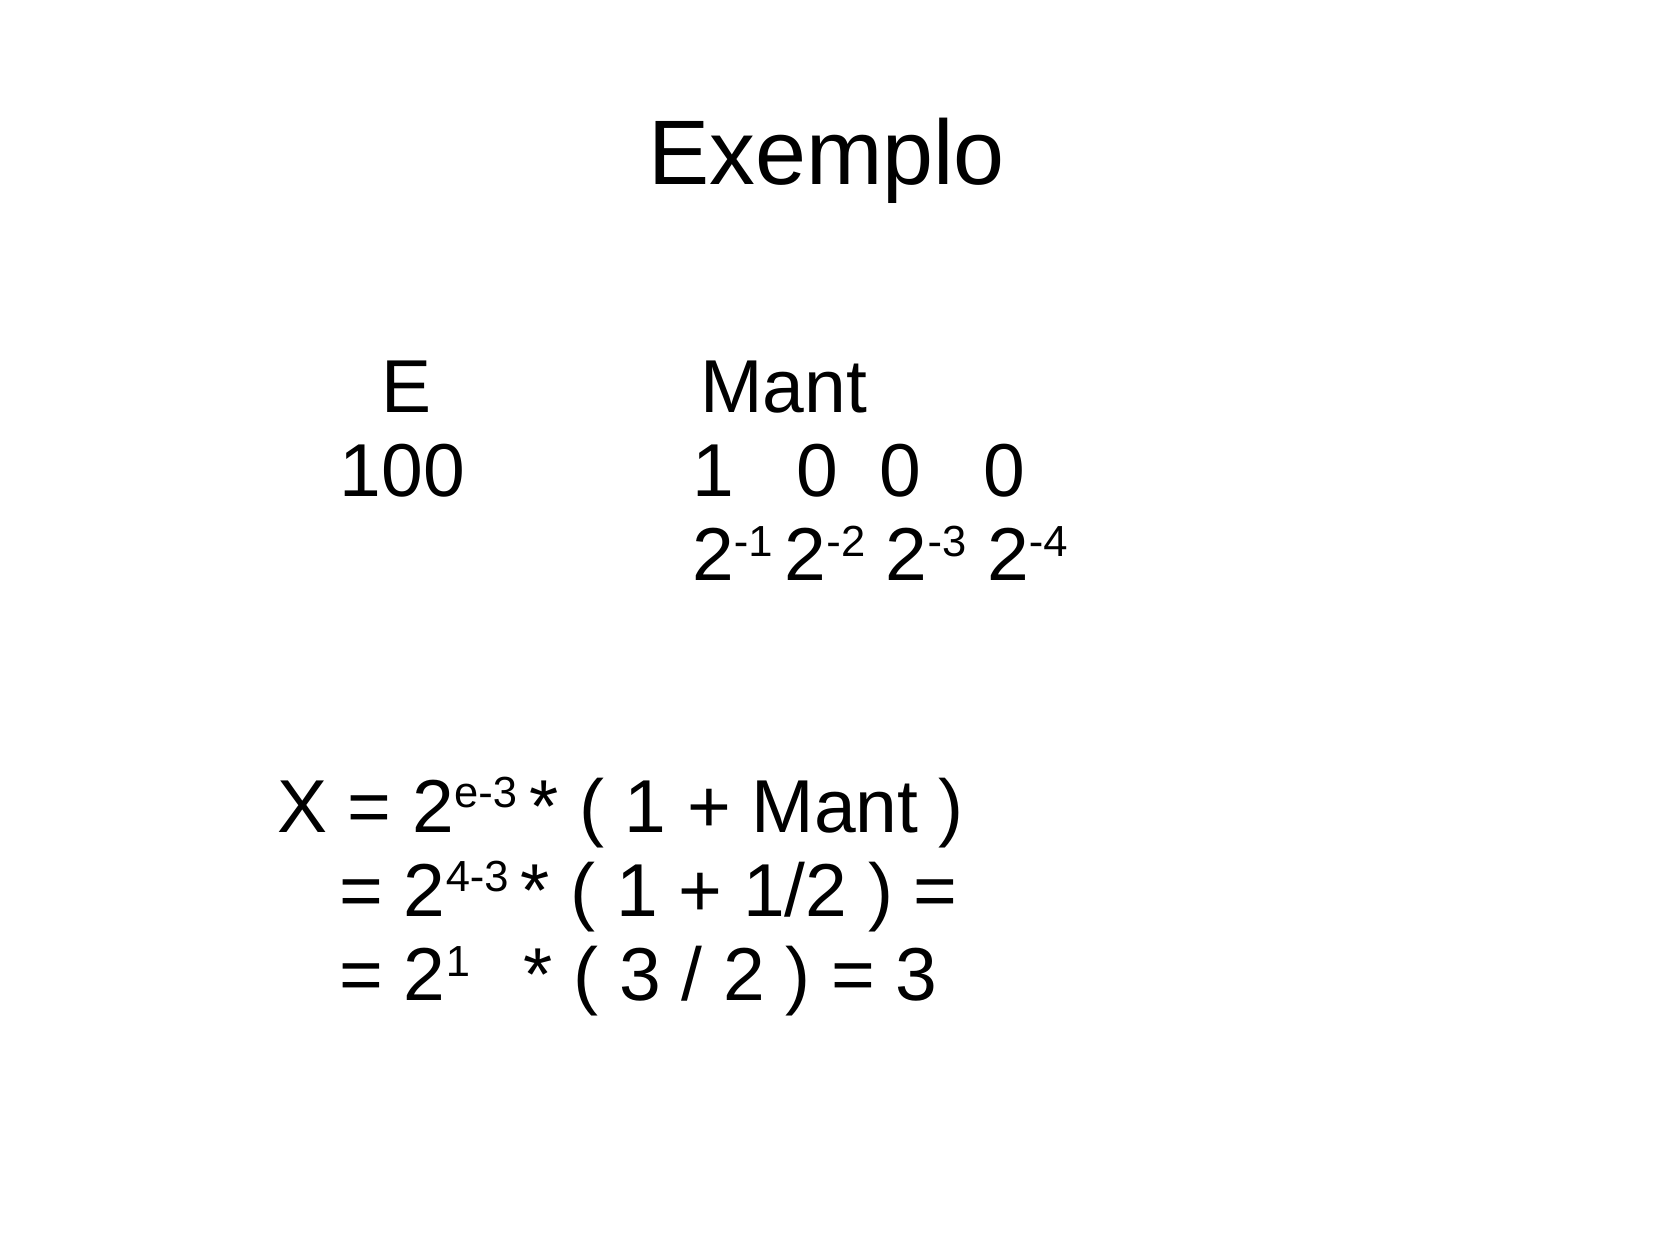

# Exemplo
 E Mant
 100 1 0 0 0
 2-1 2-2 2-3 2-4
X = 2e-3 * ( 1 + Mant )
 = 24-3 * ( 1 + 1/2 ) =
 = 21 * ( 3 / 2 ) = 3